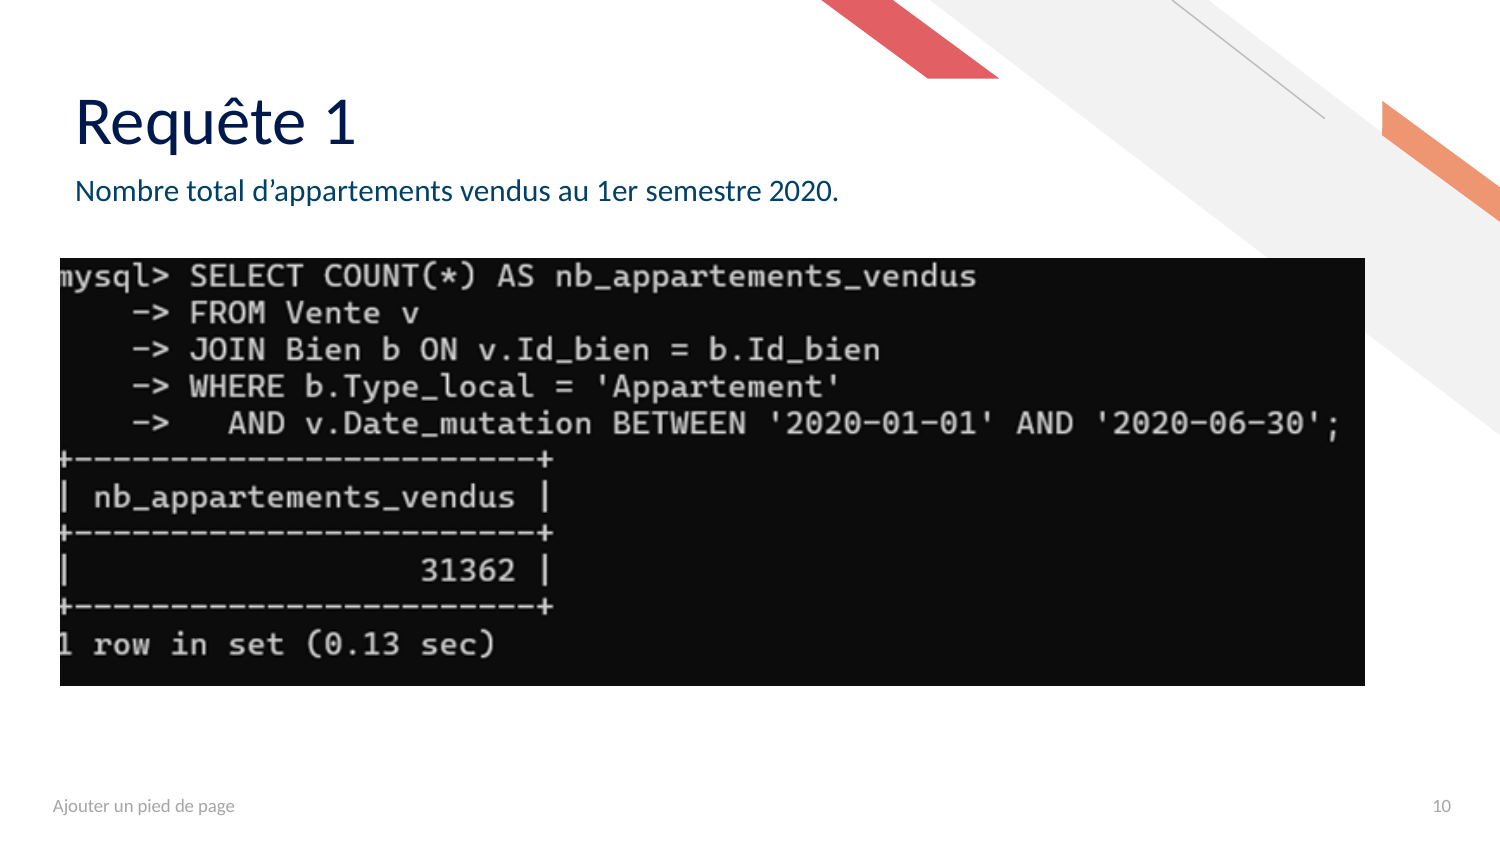

# Requête 1
Nombre total d’appartements vendus au 1er semestre 2020.
Ajouter un pied de page